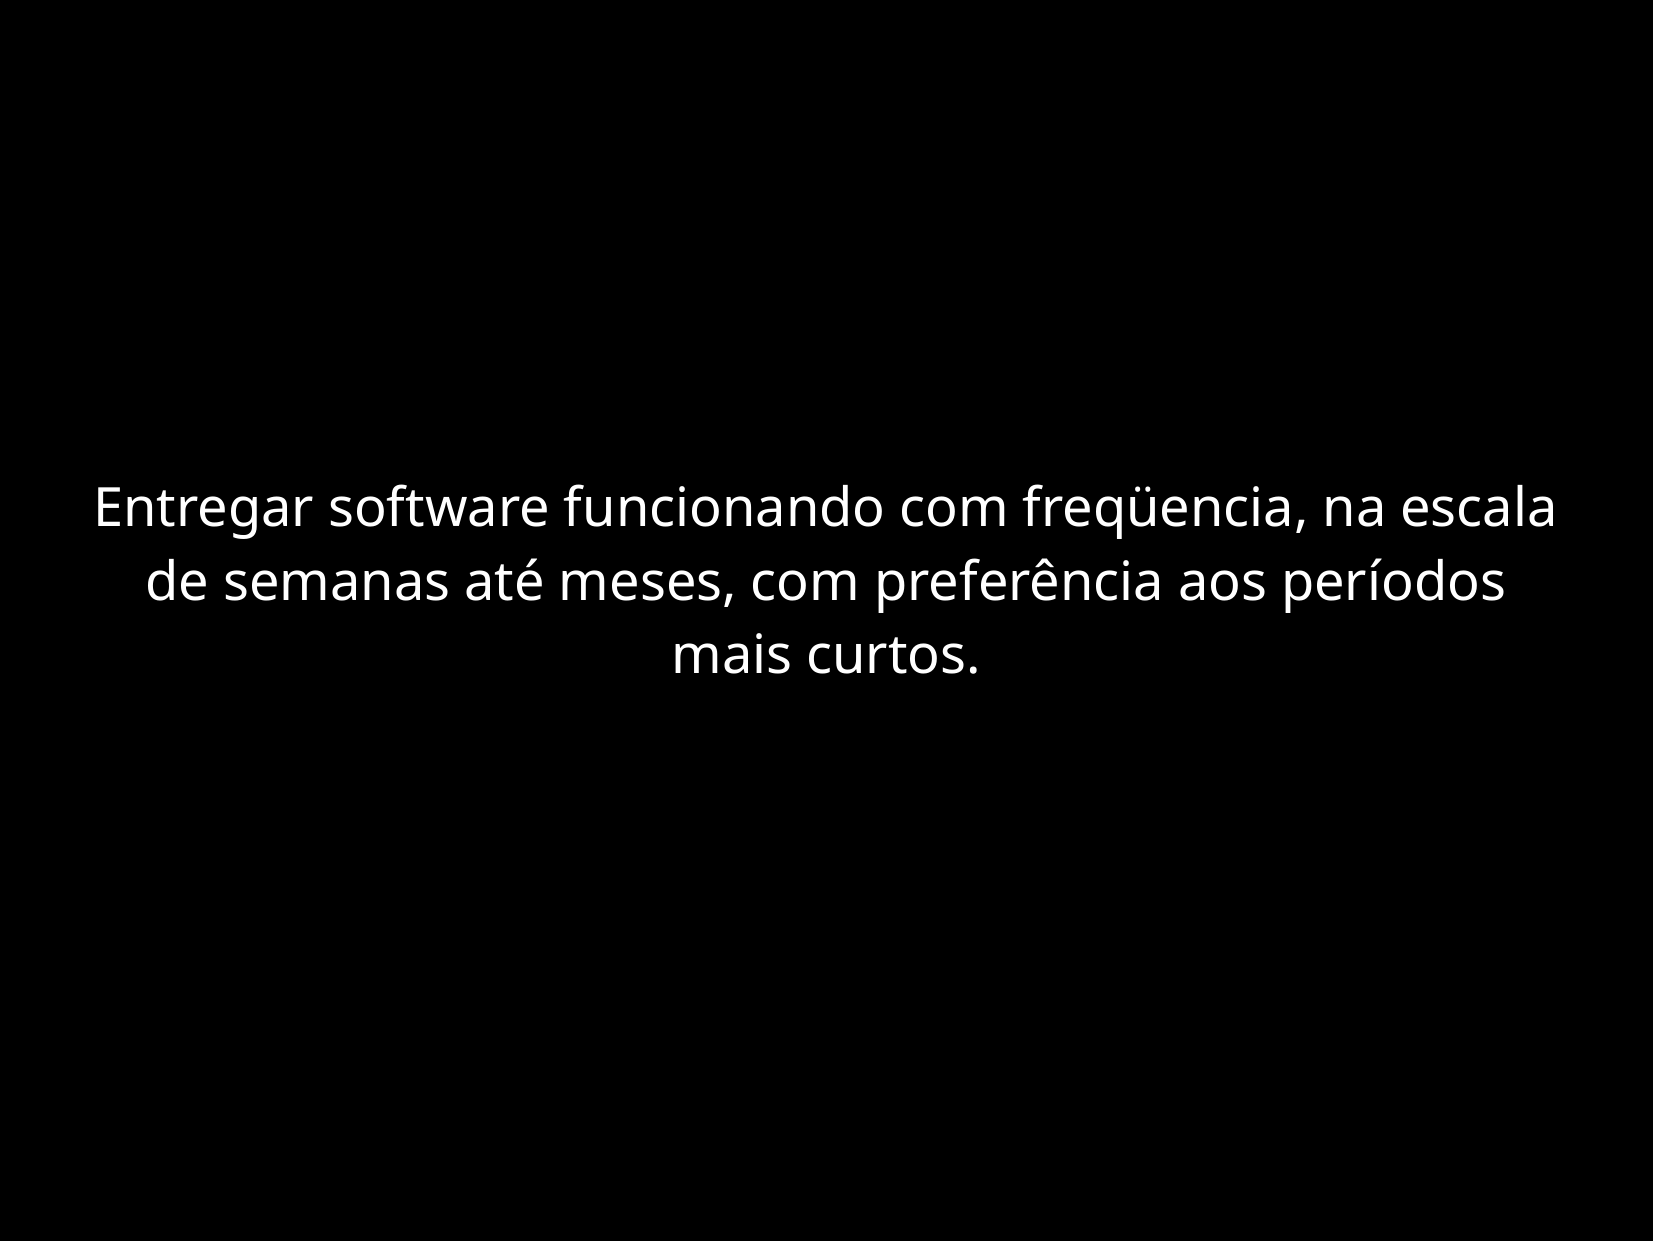

Entregar software funcionando com freqüencia, na escala de semanas até meses, com preferência aos períodos mais curtos.